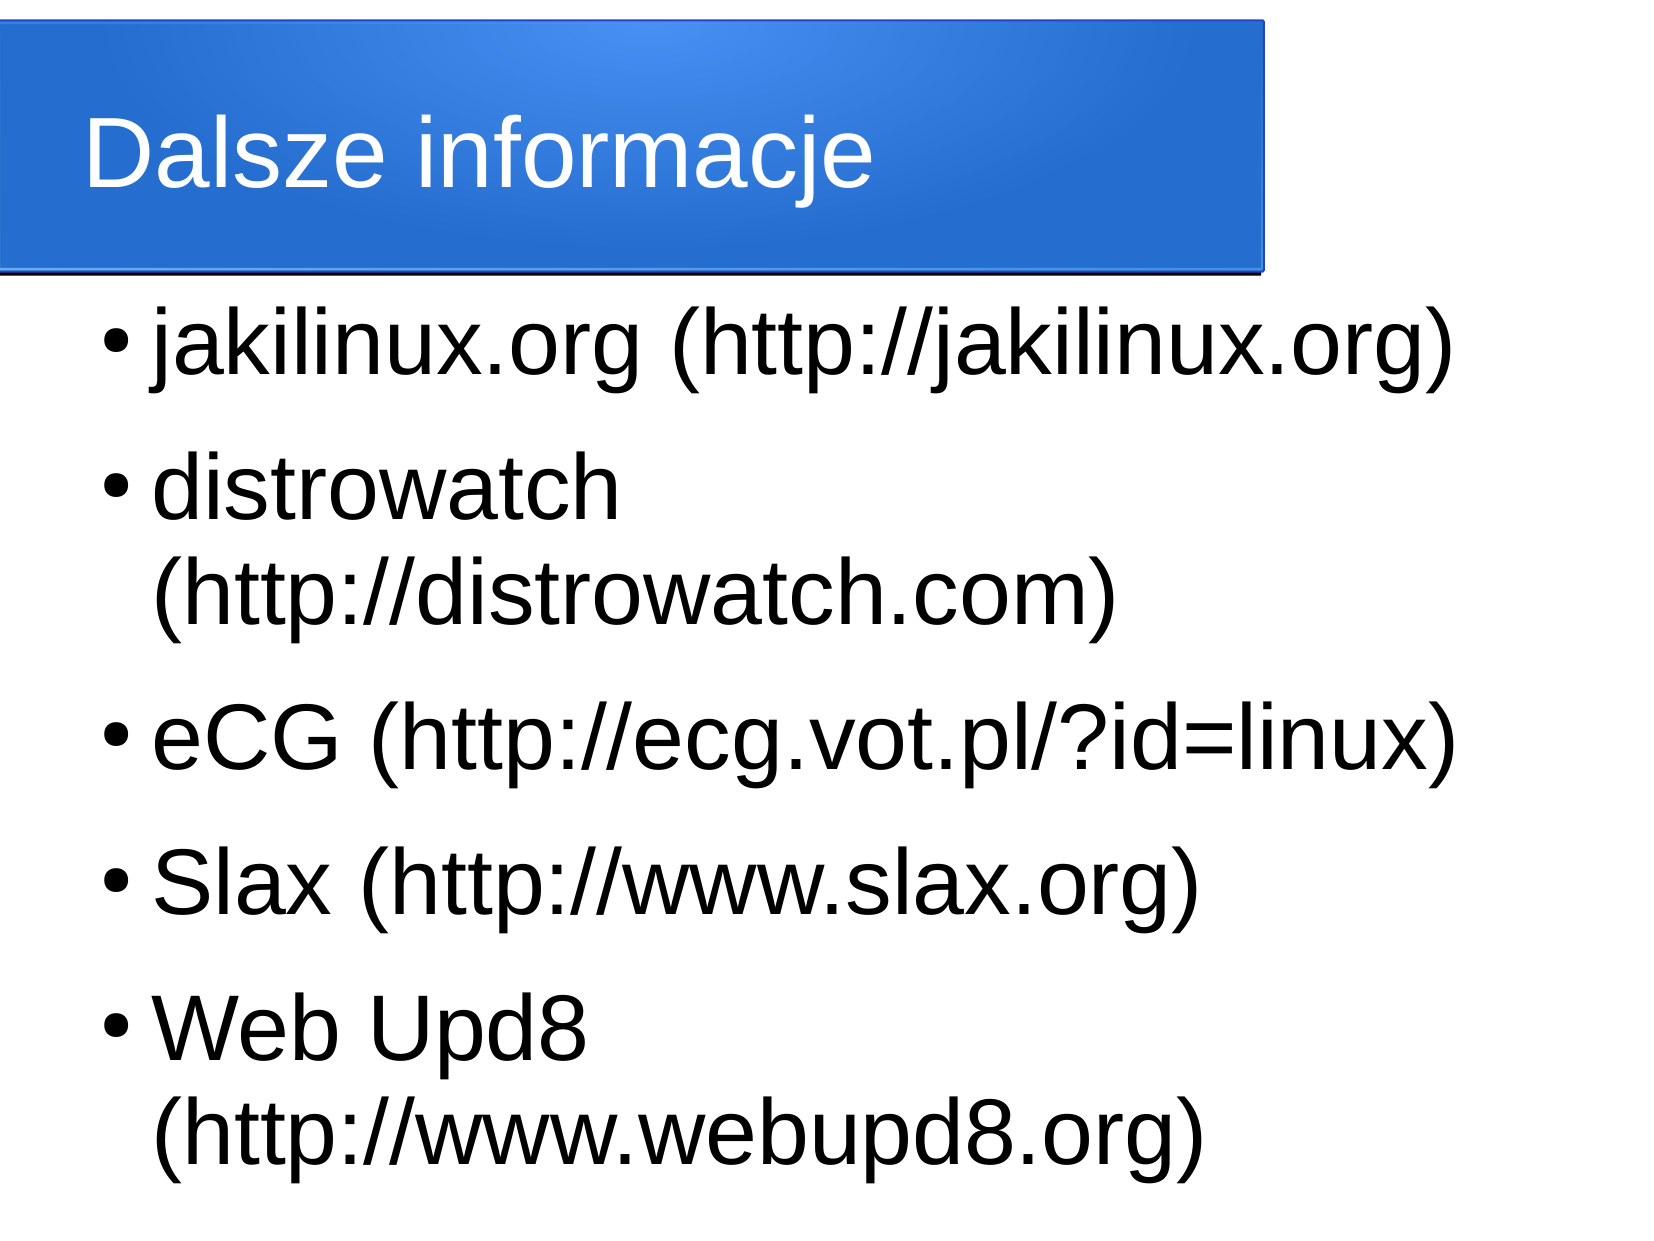

# Dalsze informacje
jakilinux.org (http://jakilinux.org)
distrowatch (http://distrowatch.com)
eCG (http://ecg.vot.pl/?id=linux)
Slax (http://www.slax.org)
Web Upd8 (http://www.webupd8.org)